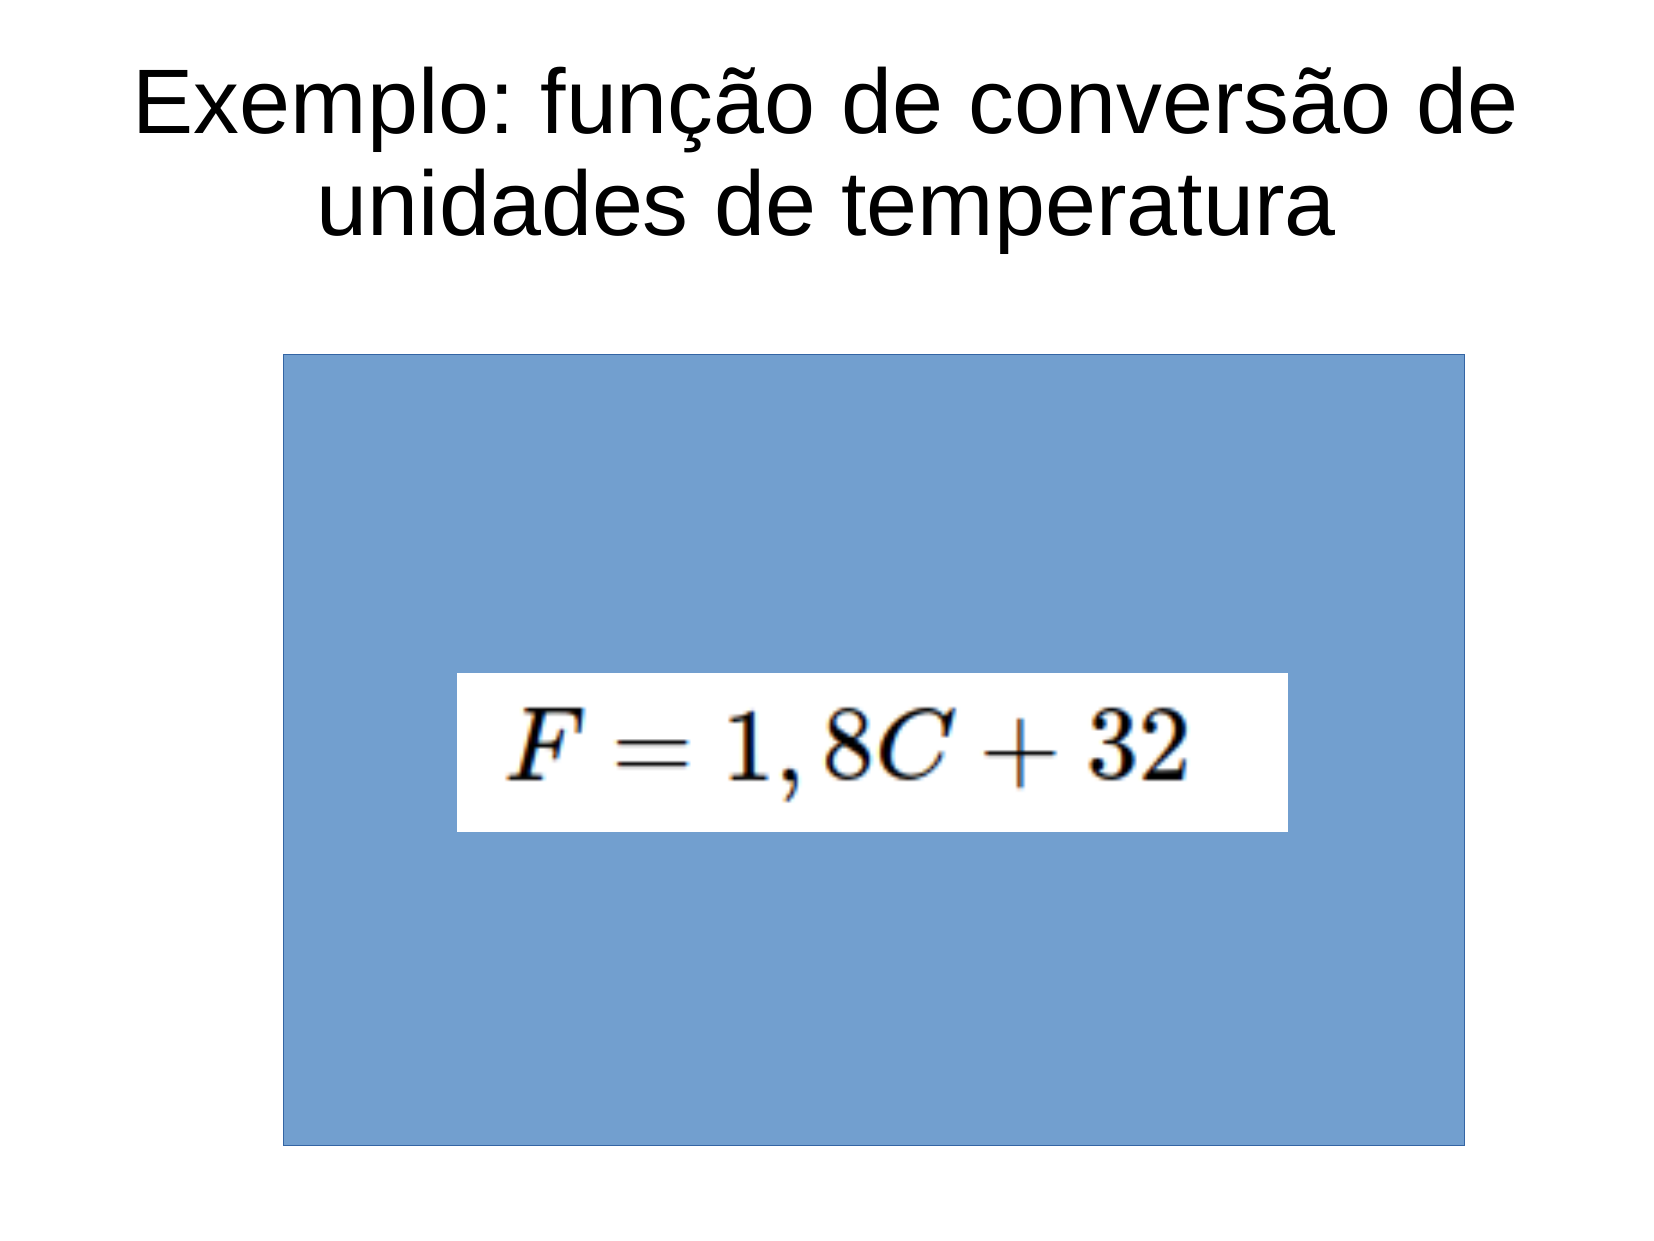

# Exemplo: função de conversão de unidades de temperatura